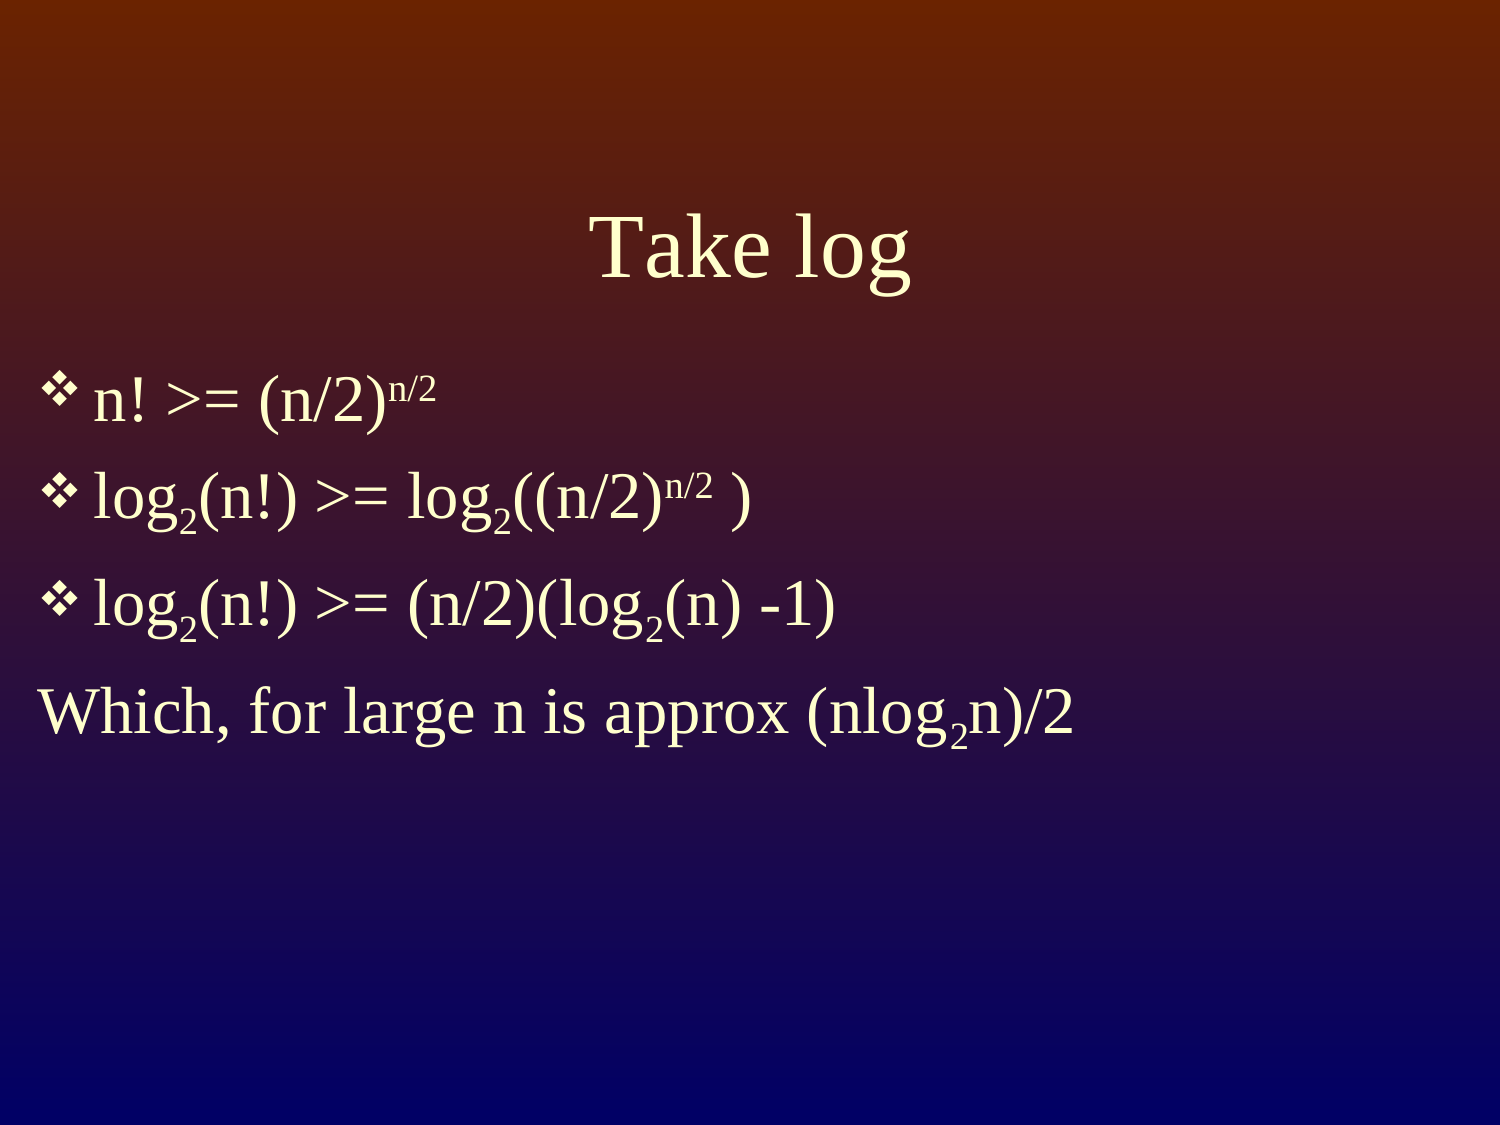

# Take log
n! >= (n/2)n/2
log2(n!) >= log2((n/2)n/2 )
log2(n!) >= (n/2)(log2(n) -1)
Which, for large n is approx (nlog2n)/2